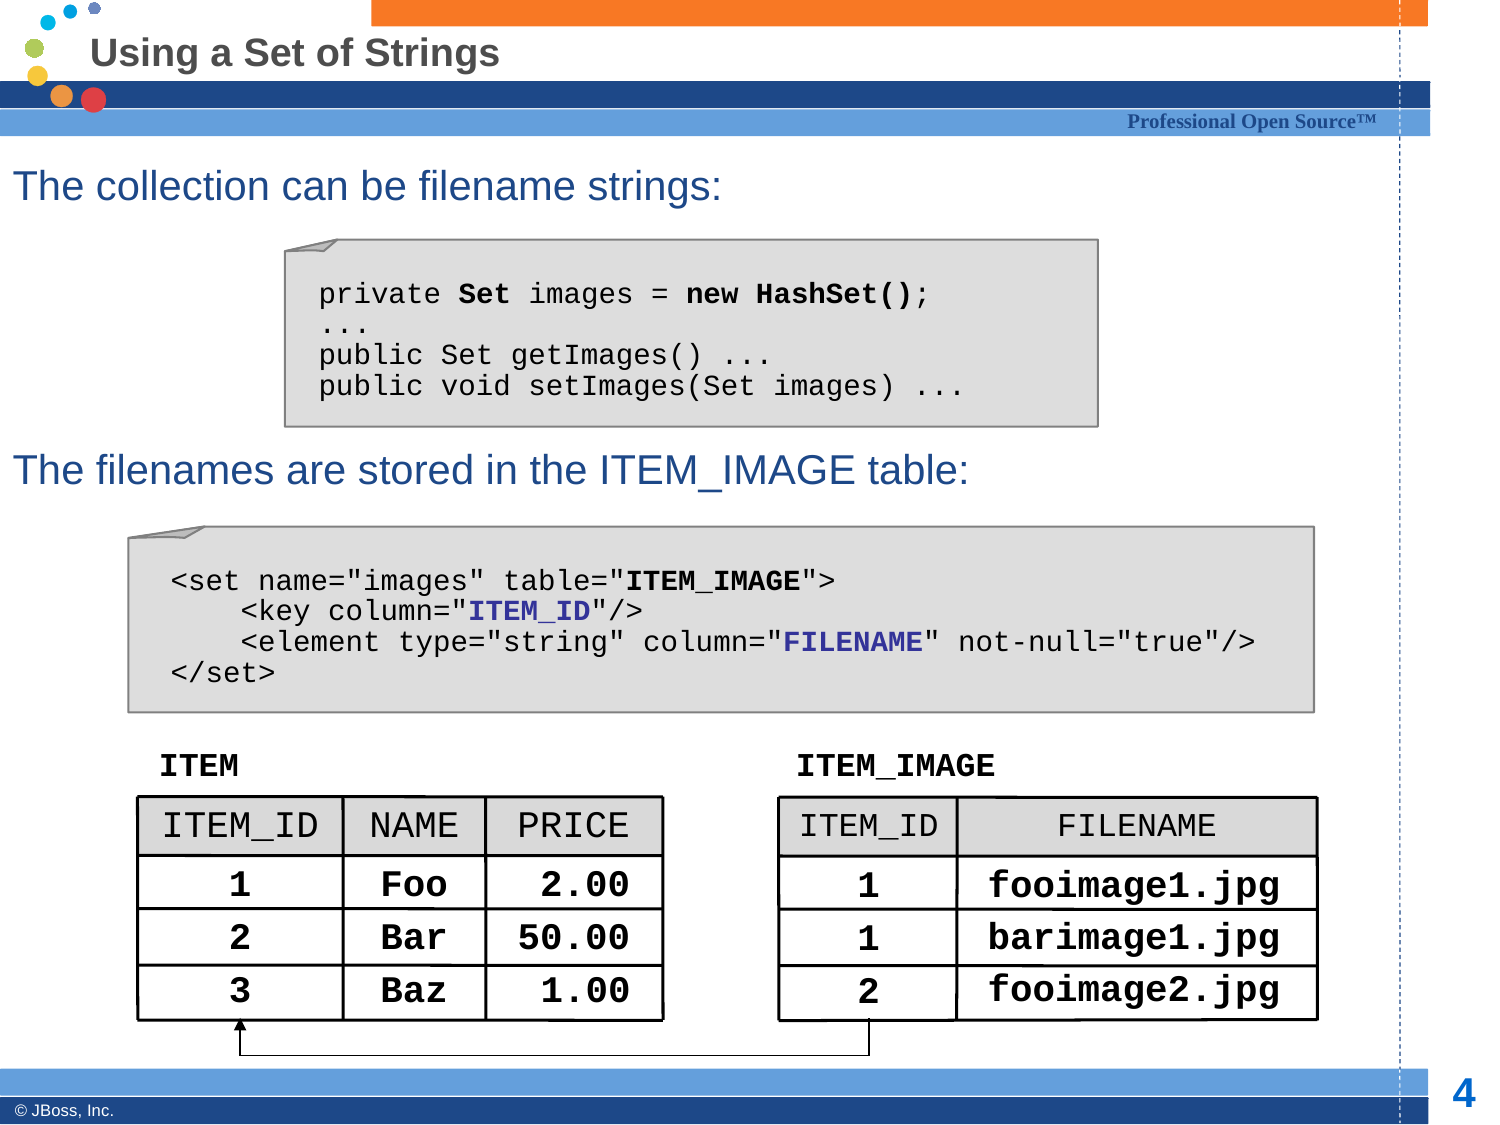

# Using a Set of Strings
The collection can be filename strings:
The filenames are stored in the ITEM_IMAGE table:
private Set images = new HashSet();
...
public Set getImages() ...
public void setImages(Set images) ...
<set name="images" table="ITEM_IMAGE">
 <key column="ITEM_ID"/>
 <element type="string" column="FILENAME" not-null="true"/>
</set>
ITEM_IMAGE
ITEM
ITEM_ID
NAME
PRICE
ITEM_ID
FILENAME
1
Foo
2.00
1
fooimage1.jpg
2
Bar
50.00
barimage1.jpg
1
fooimage2.jpg
3
Baz
1.00
2